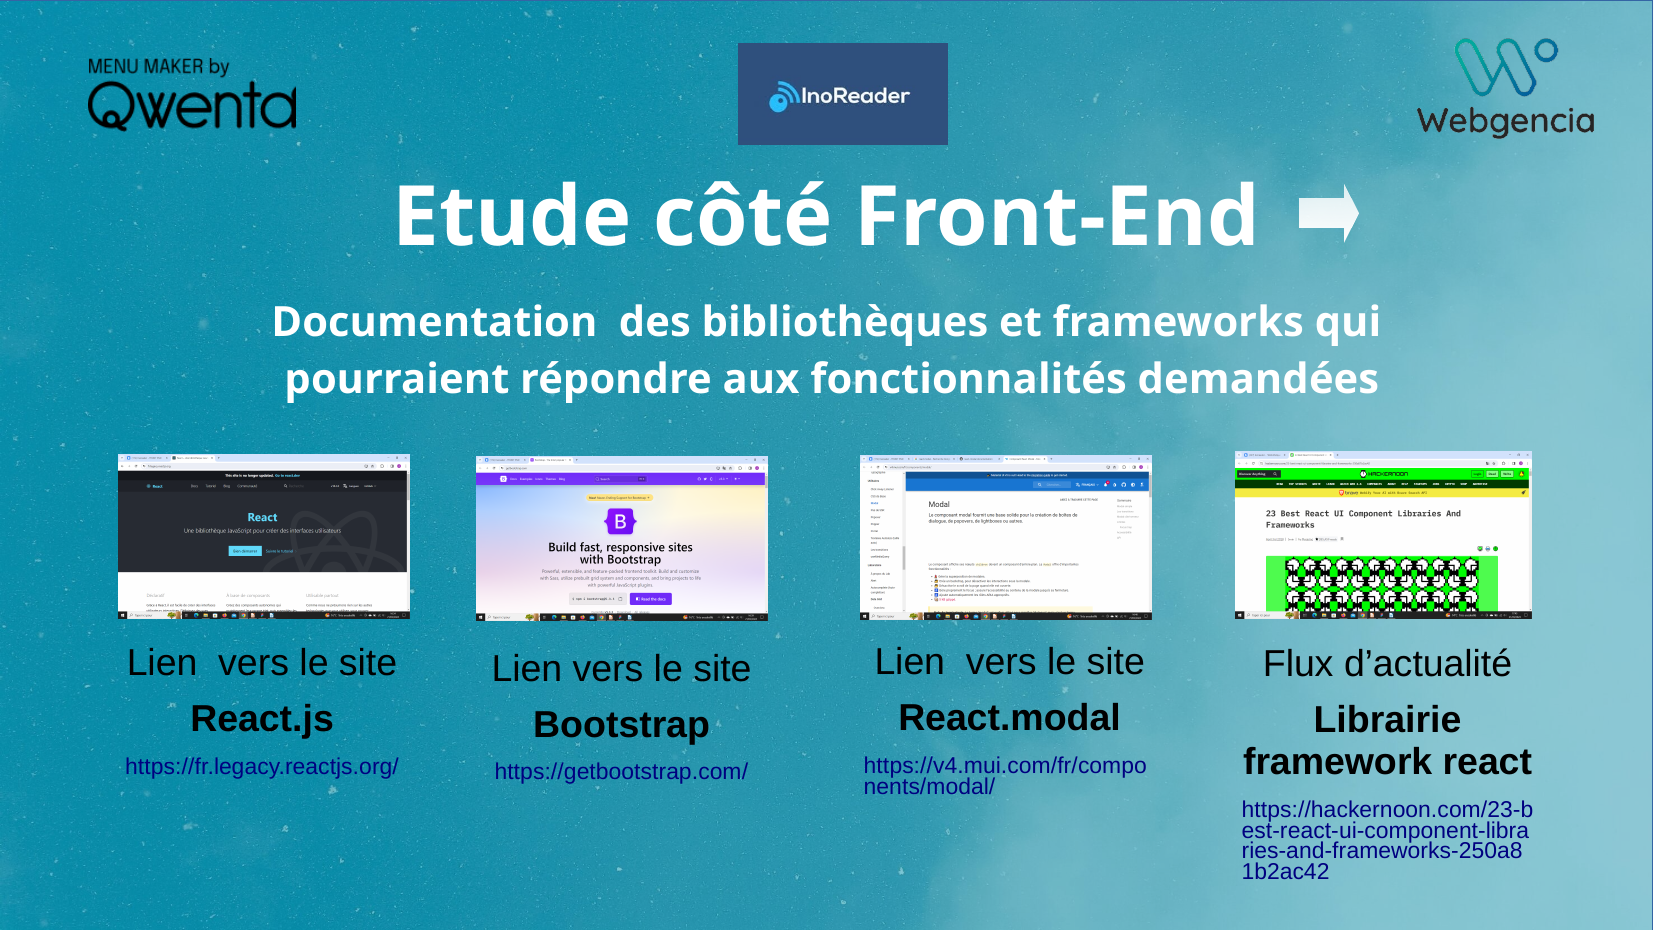

# Etude côté Front-End
Documentation des bibliothèques et frameworks qui
 pourraient répondre aux fonctionnalités demandées
Lien vers le site
React.modal
https://v4.mui.com/fr/components/modal/
Lien vers le site
React.js
https://fr.legacy.reactjs.org/
Flux d’actualité
Librairie framework react
https://hackernoon.com/23-best-react-ui-component-libraries-and-frameworks-250a81b2ac42
Lien vers le site
Bootstrap
https://getbootstrap.com/